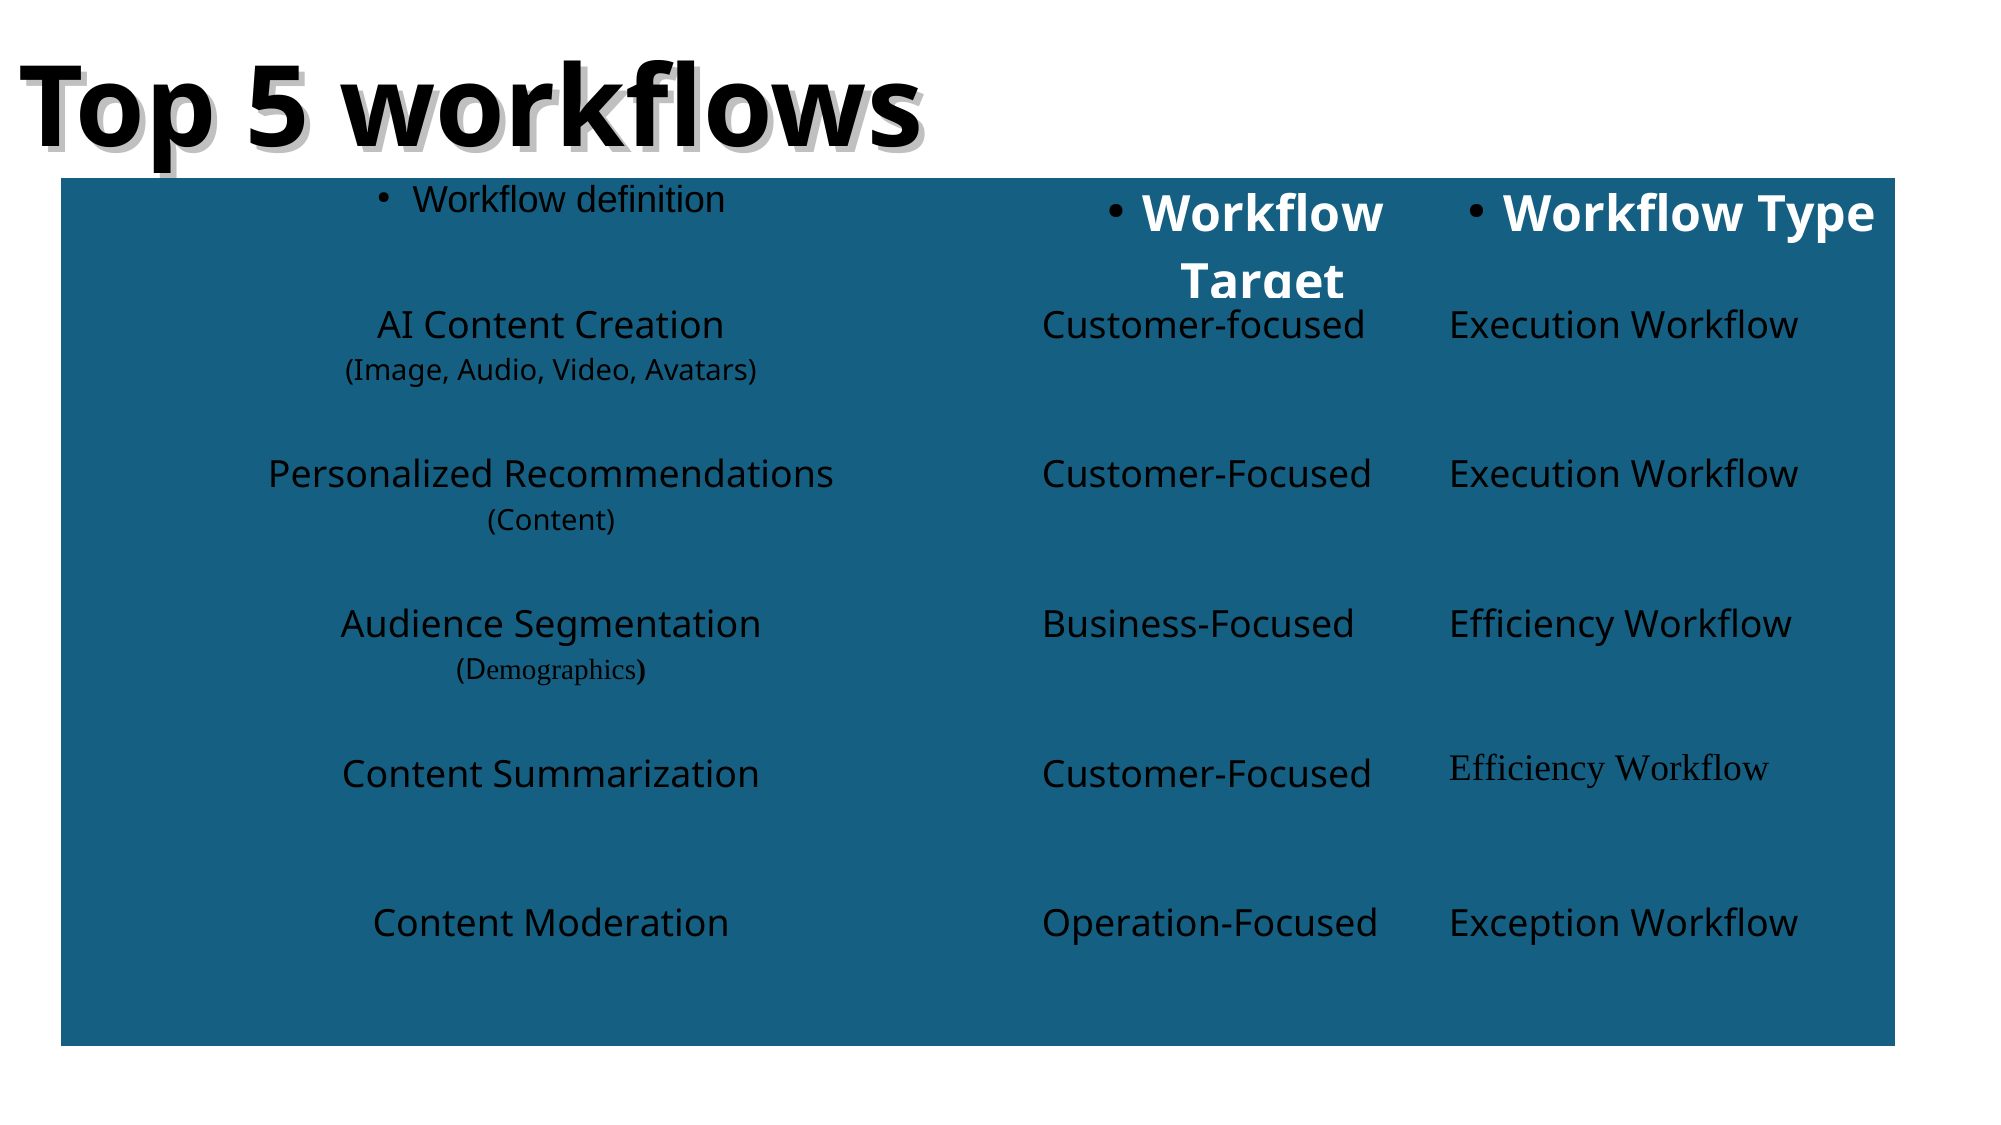

Top 5 workflows
| Workflow definition | Workflow Target | Workflow Type |
| --- | --- | --- |
| AI Content Creation (Image, Audio, Video, Avatars) | Customer-focused | Execution Workflow |
| Personalized Recommendations (Content) | Customer-Focused | Execution Workflow |
| Audience Segmentation (Demographics) | Business-Focused | Efficiency Workflow |
| Content Summarization | Customer-Focused | Efficiency Workflow |
| Content Moderation | Operation-Focused | Exception Workflow |